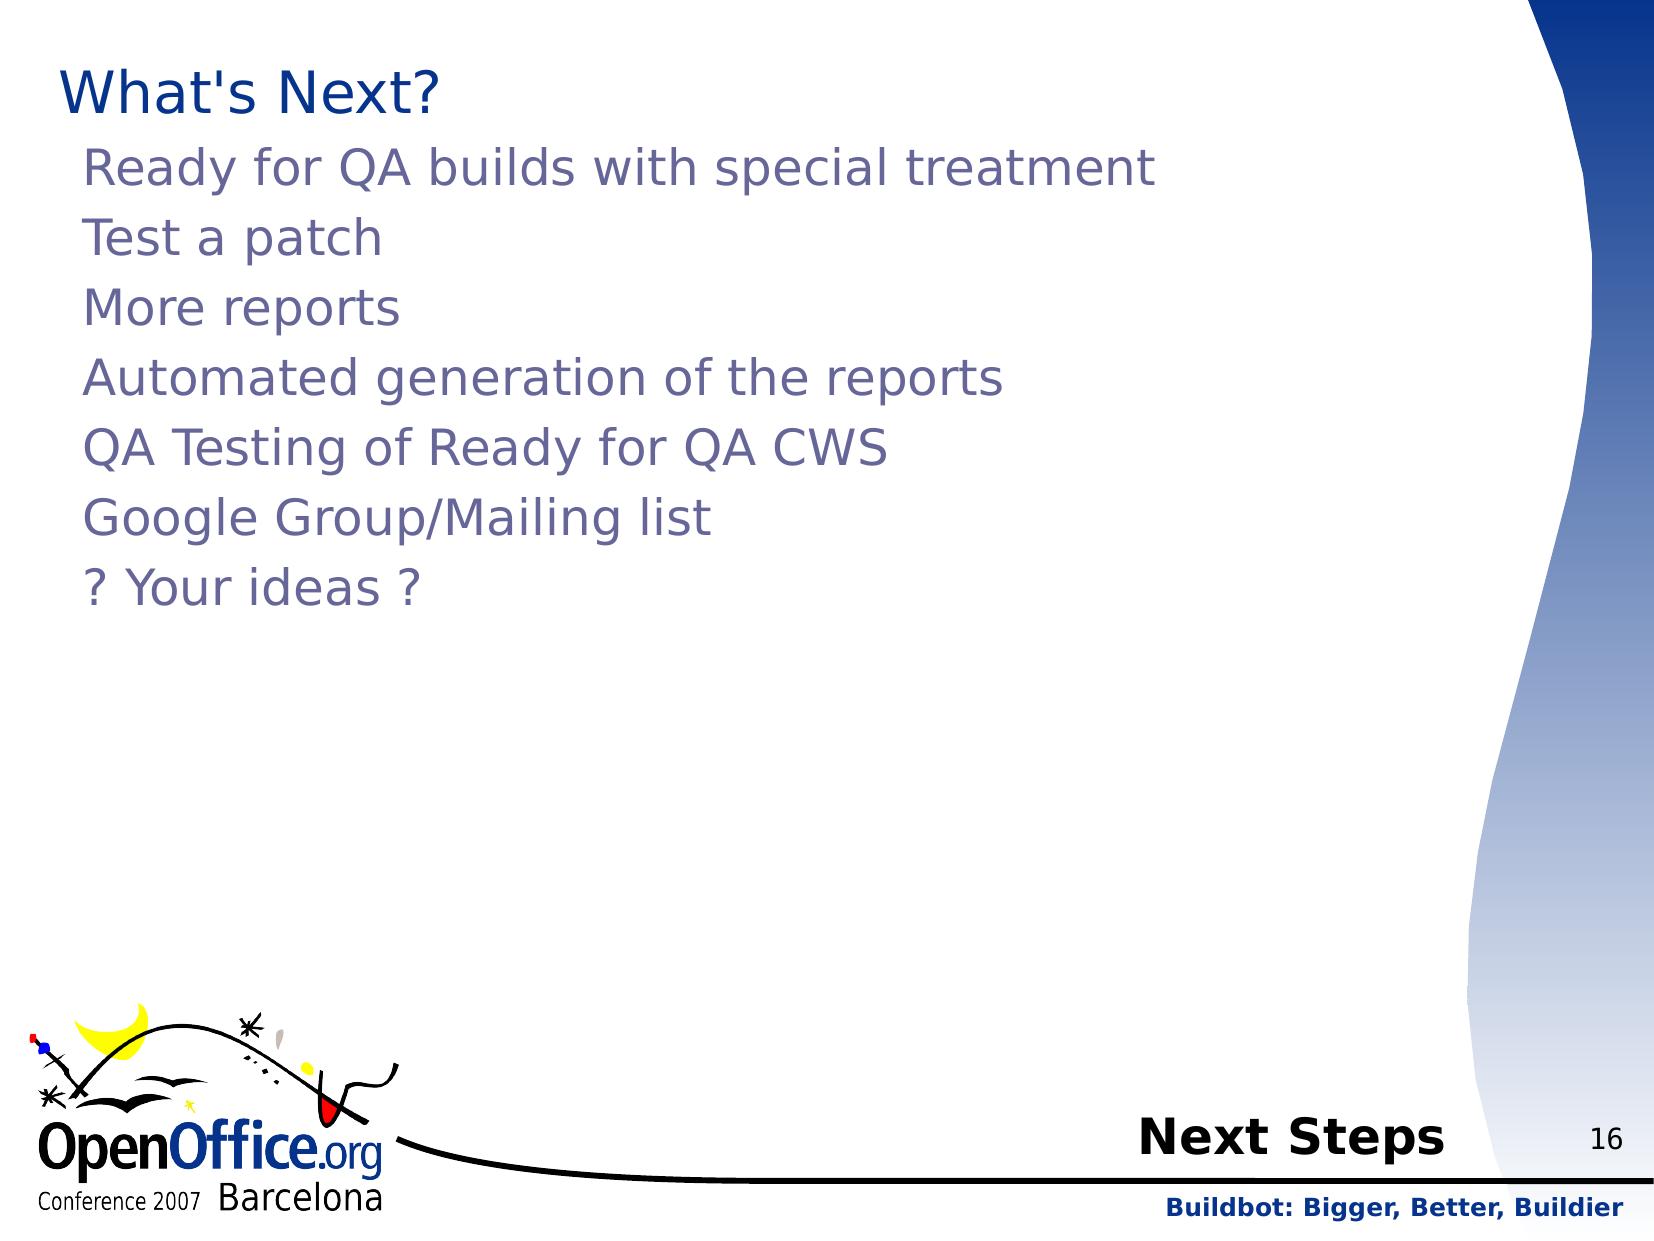

What's Next?
Ready for QA builds with special treatment
Test a patch
More reports
Automated generation of the reports
QA Testing of Ready for QA CWS
Google Group/Mailing list
? Your ideas ?
# Next Steps
16
Buildbot: Bigger, Better, Buildier